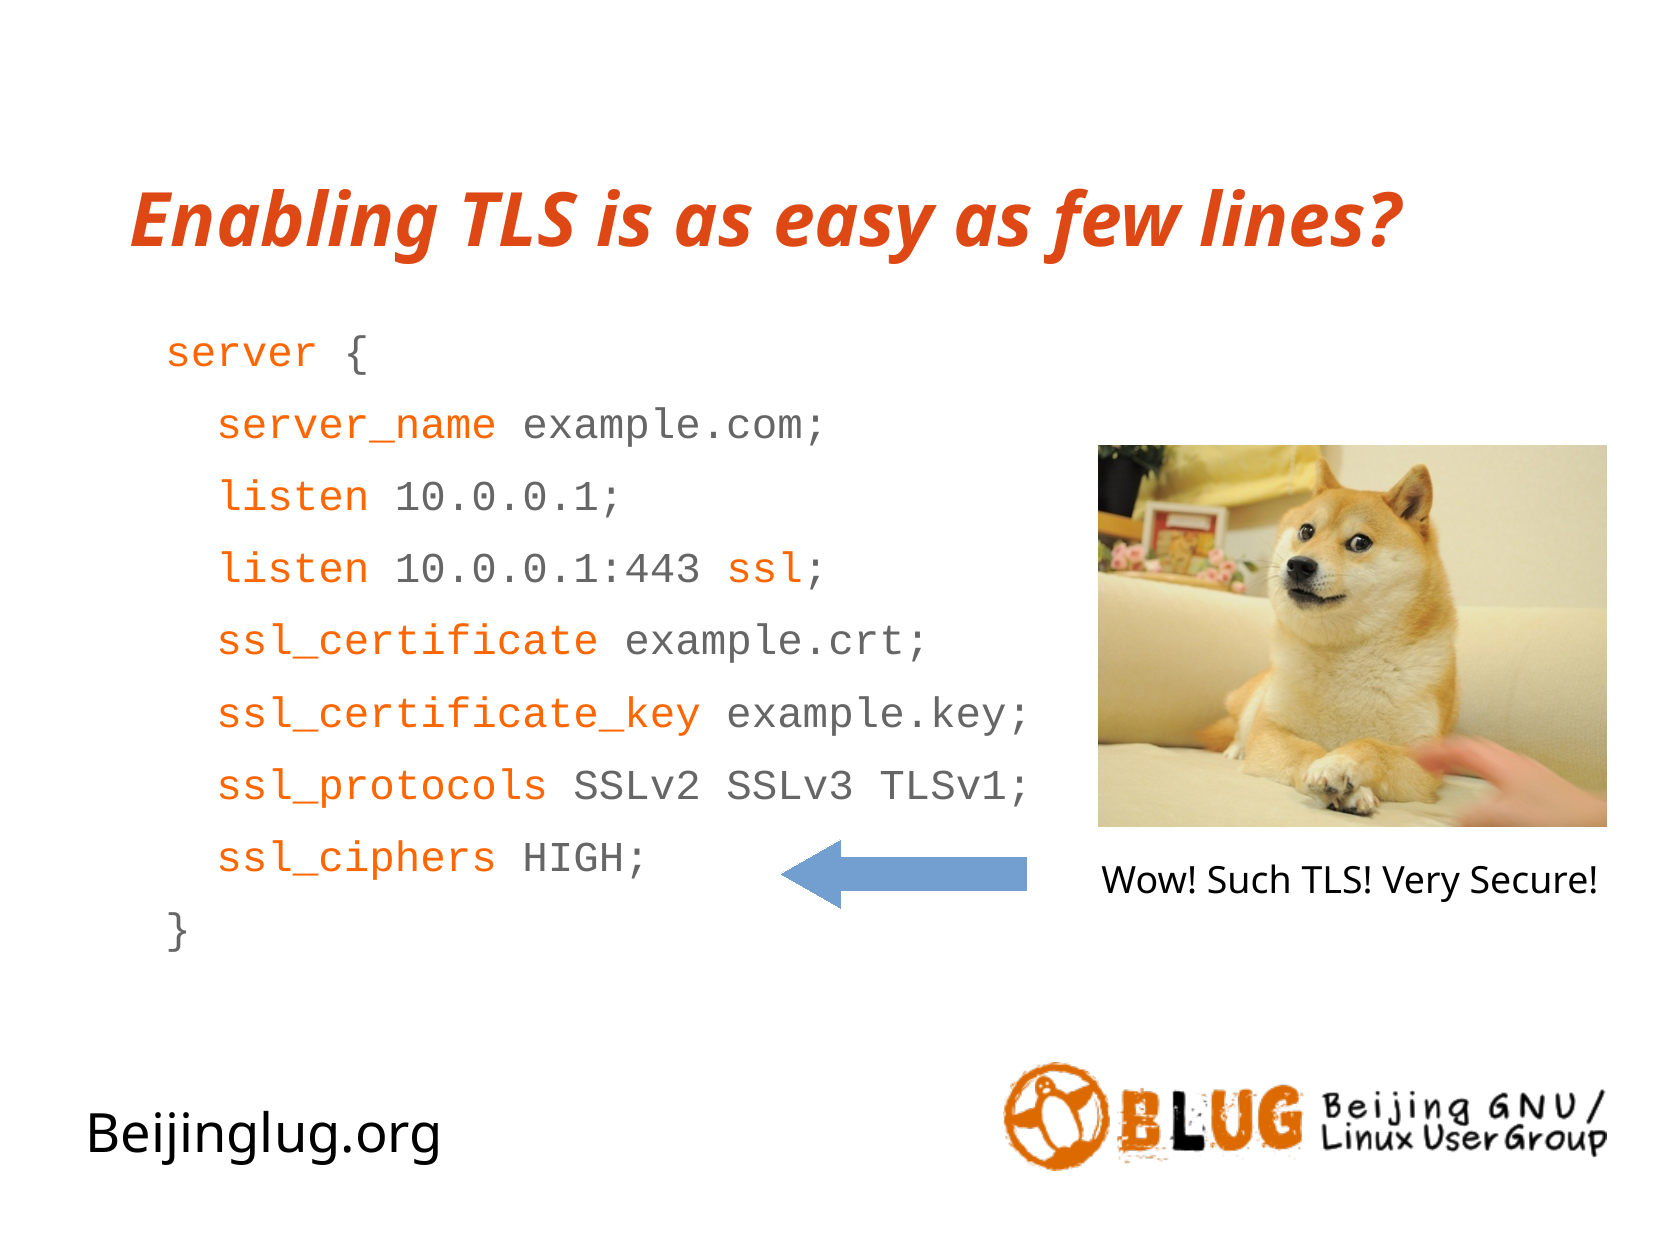

# Enabling TLS is as easy as few lines?
server {
 server_name example.com;
 listen 10.0.0.1;
 listen 10.0.0.1:443 ssl;
 ssl_certificate example.crt;
 ssl_certificate_key example.key;
 ssl_protocols SSLv2 SSLv3 TLSv1;
 ssl_ciphers HIGH;
}
Wow! Such TLS! Very Secure!